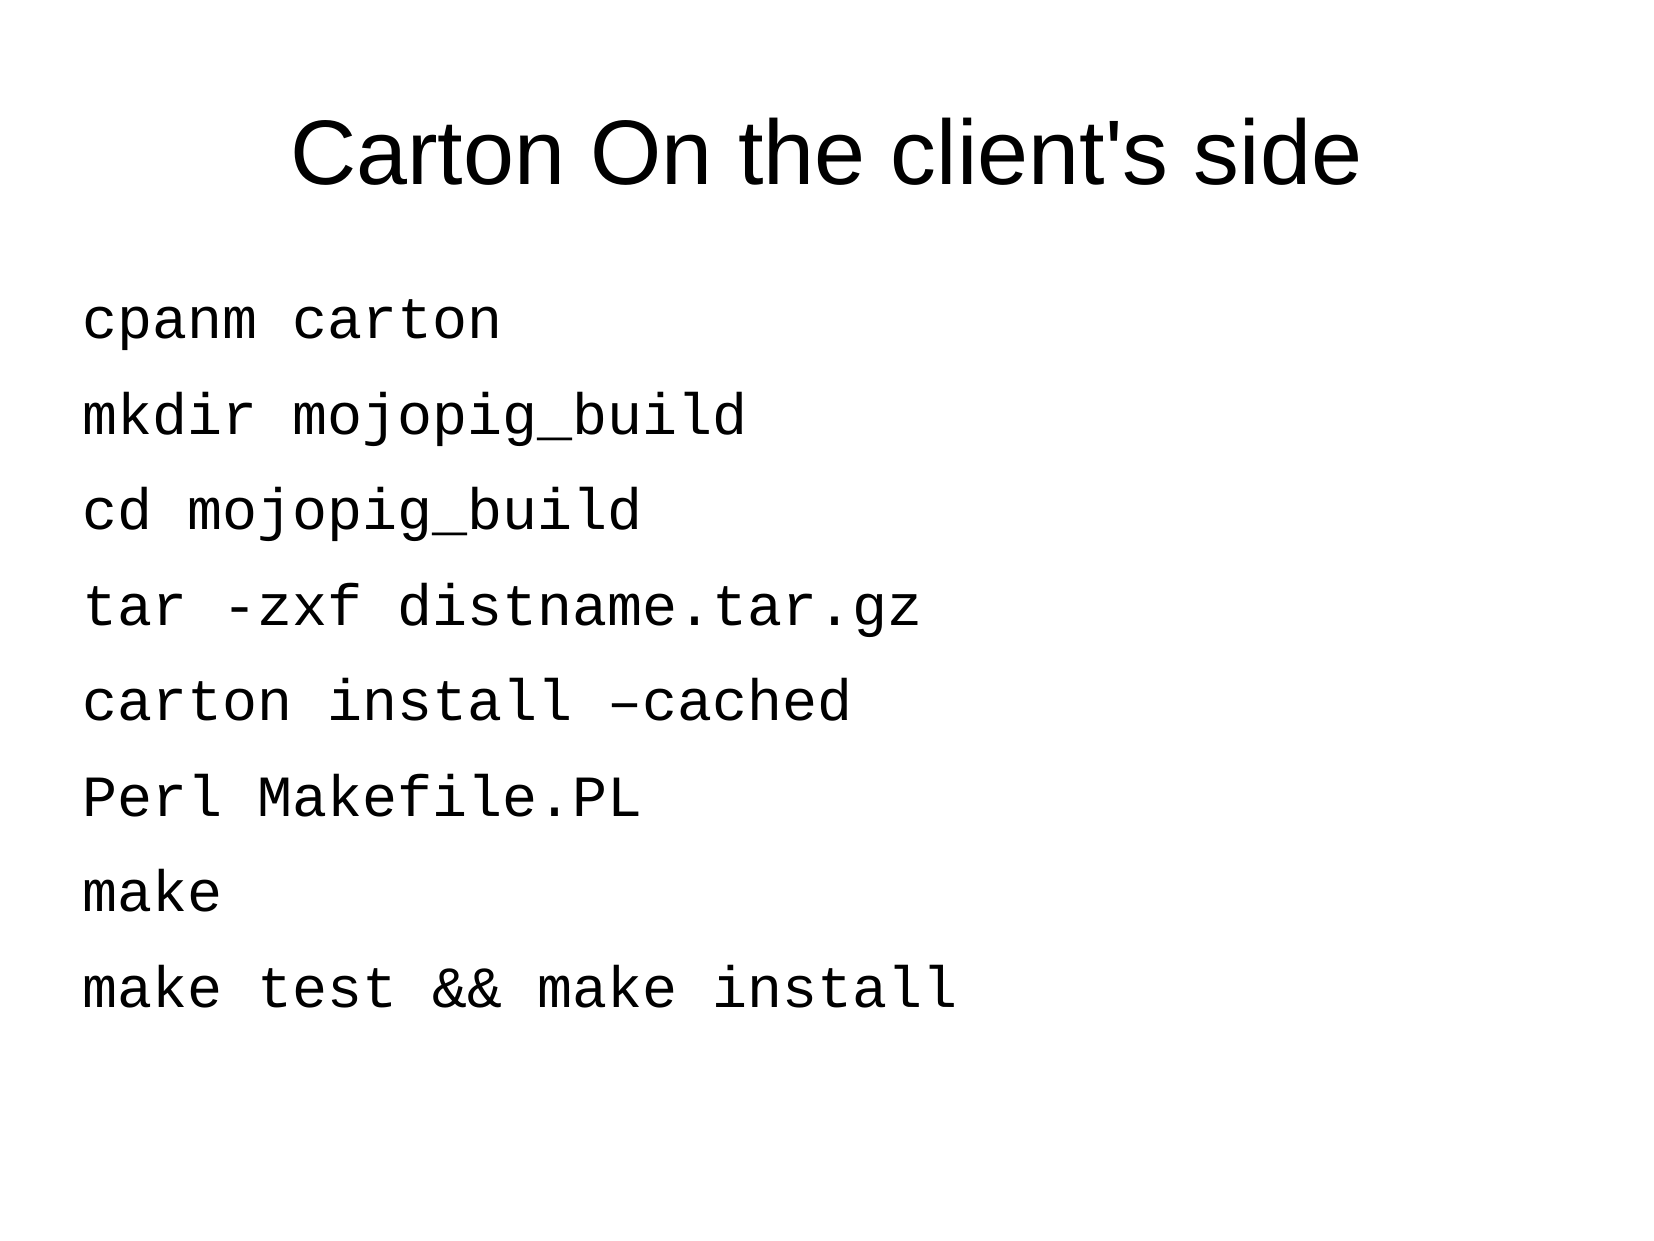

# Carton On the client's side
cpanm carton
mkdir mojopig_build
cd mojopig_build
tar -zxf distname.tar.gz
carton install –cached
Perl Makefile.PL
make
make test && make install